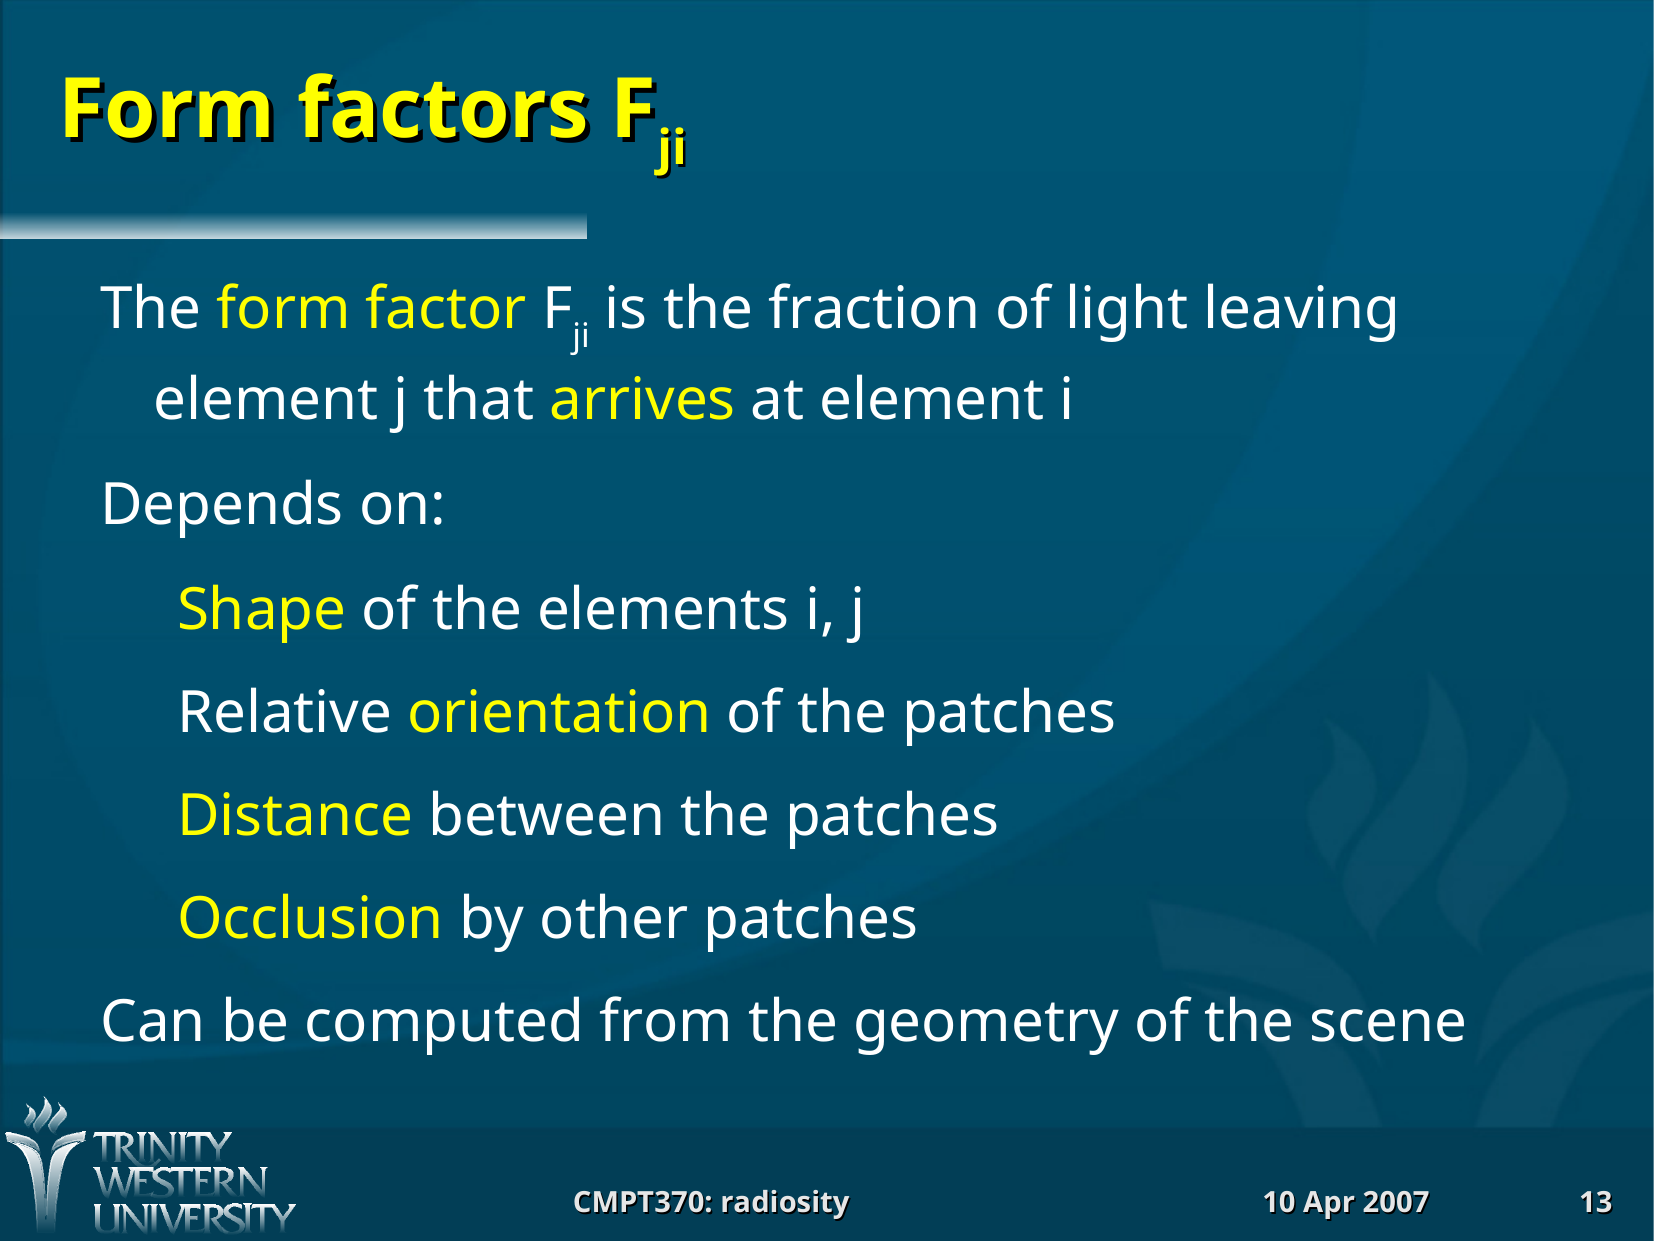

# Form factors Fji
The form factor Fji is the fraction of light leaving element j that arrives at element i
Depends on:
Shape of the elements i, j
Relative orientation of the patches
Distance between the patches
Occlusion by other patches
Can be computed from the geometry of the scene
CMPT370: radiosity
10 Apr 2007
13